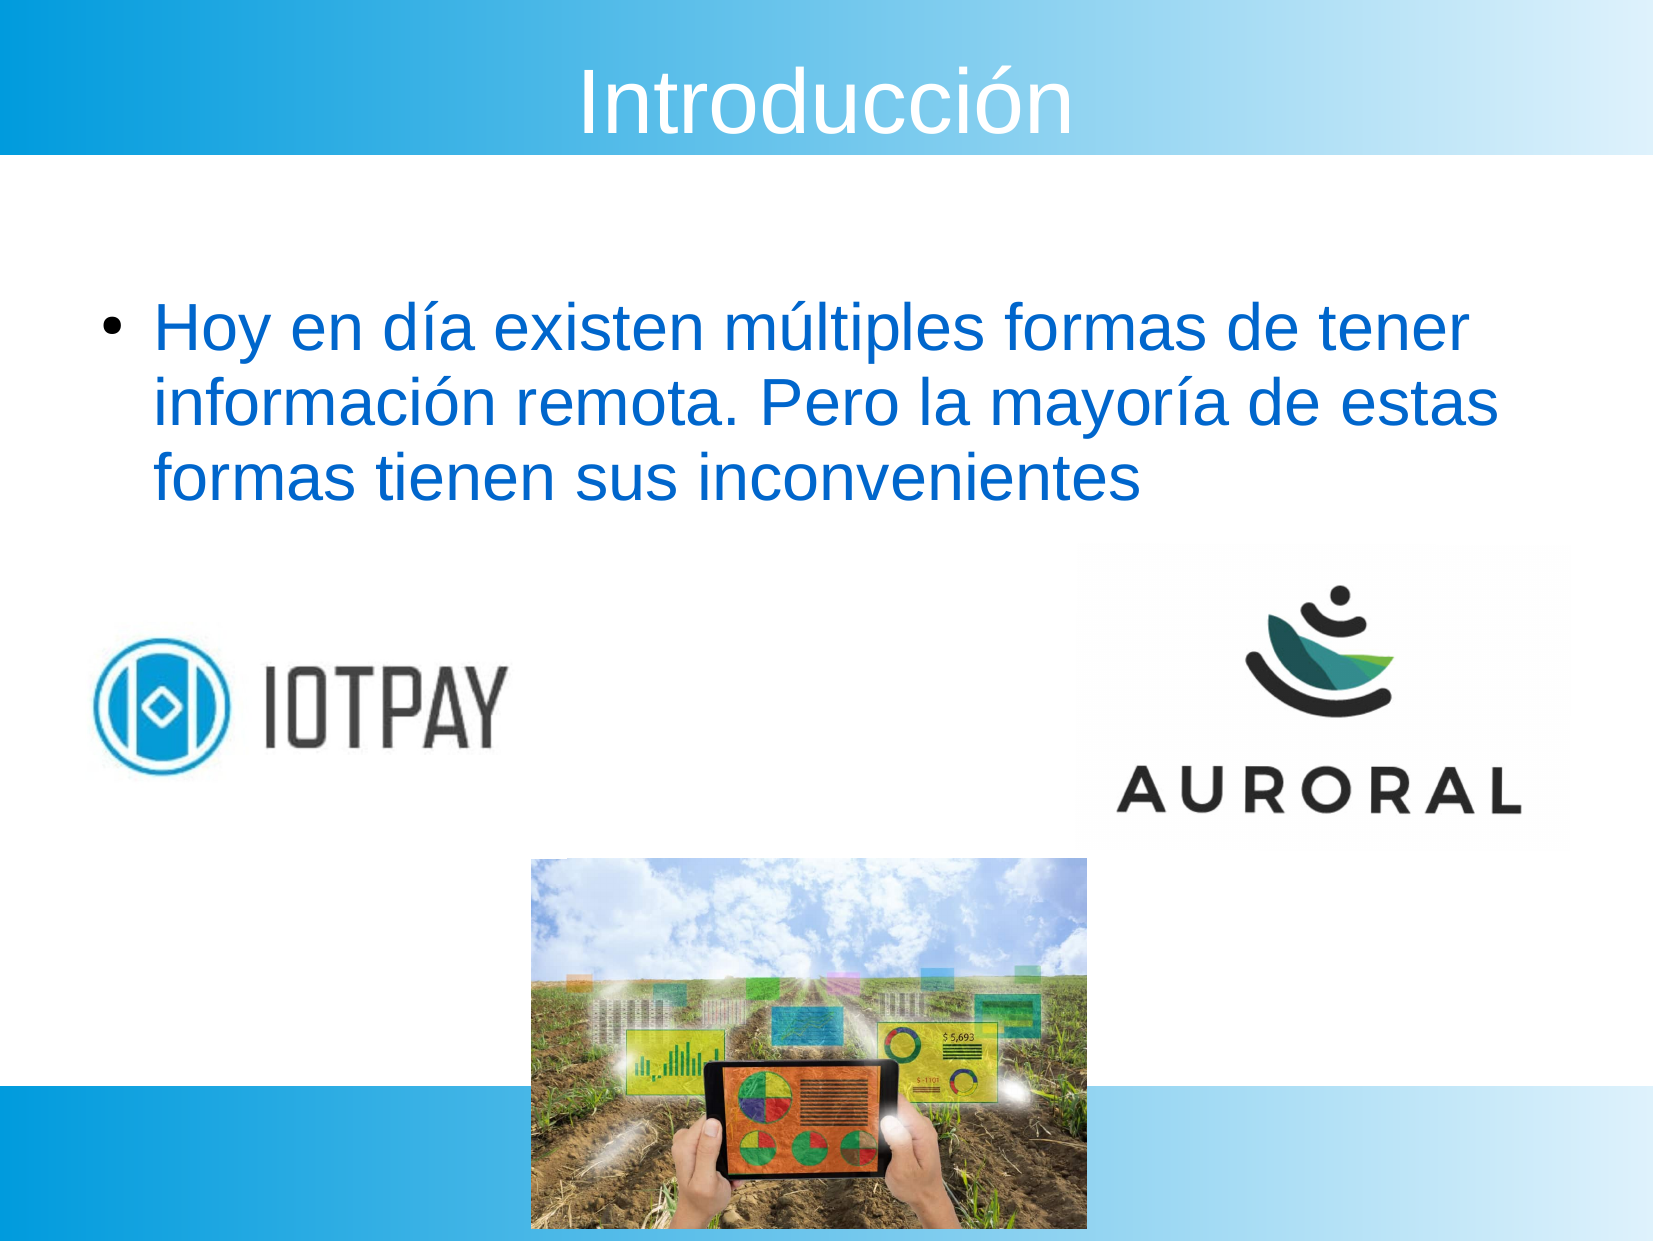

# Introducción
Hoy en día existen múltiples formas de tener información remota. Pero la mayoría de estas formas tienen sus inconvenientes